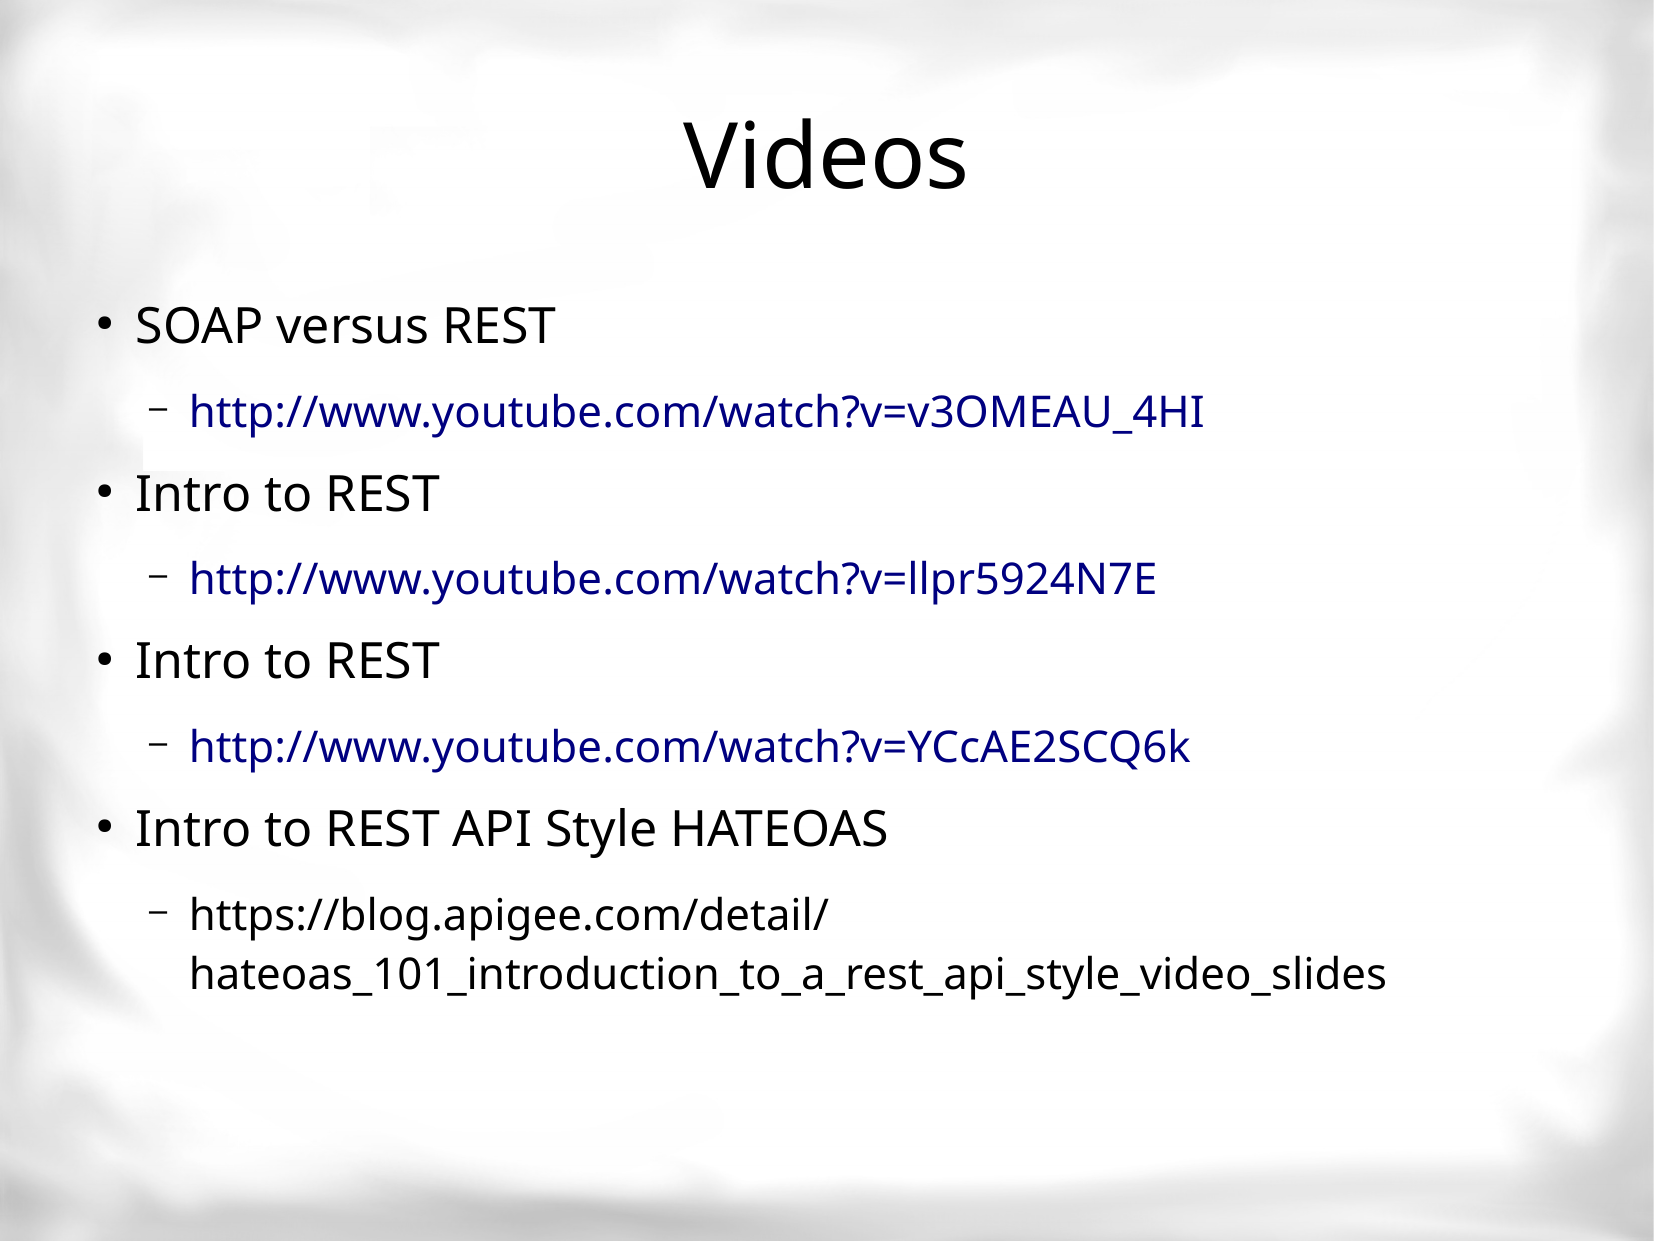

# Videos
SOAP versus REST
http://www.youtube.com/watch?v=v3OMEAU_4HI
Intro to REST
http://www.youtube.com/watch?v=llpr5924N7E
Intro to REST
http://www.youtube.com/watch?v=YCcAE2SCQ6k
Intro to REST API Style HATEOAS
https://blog.apigee.com/detail/hateoas_101_introduction_to_a_rest_api_style_video_slides